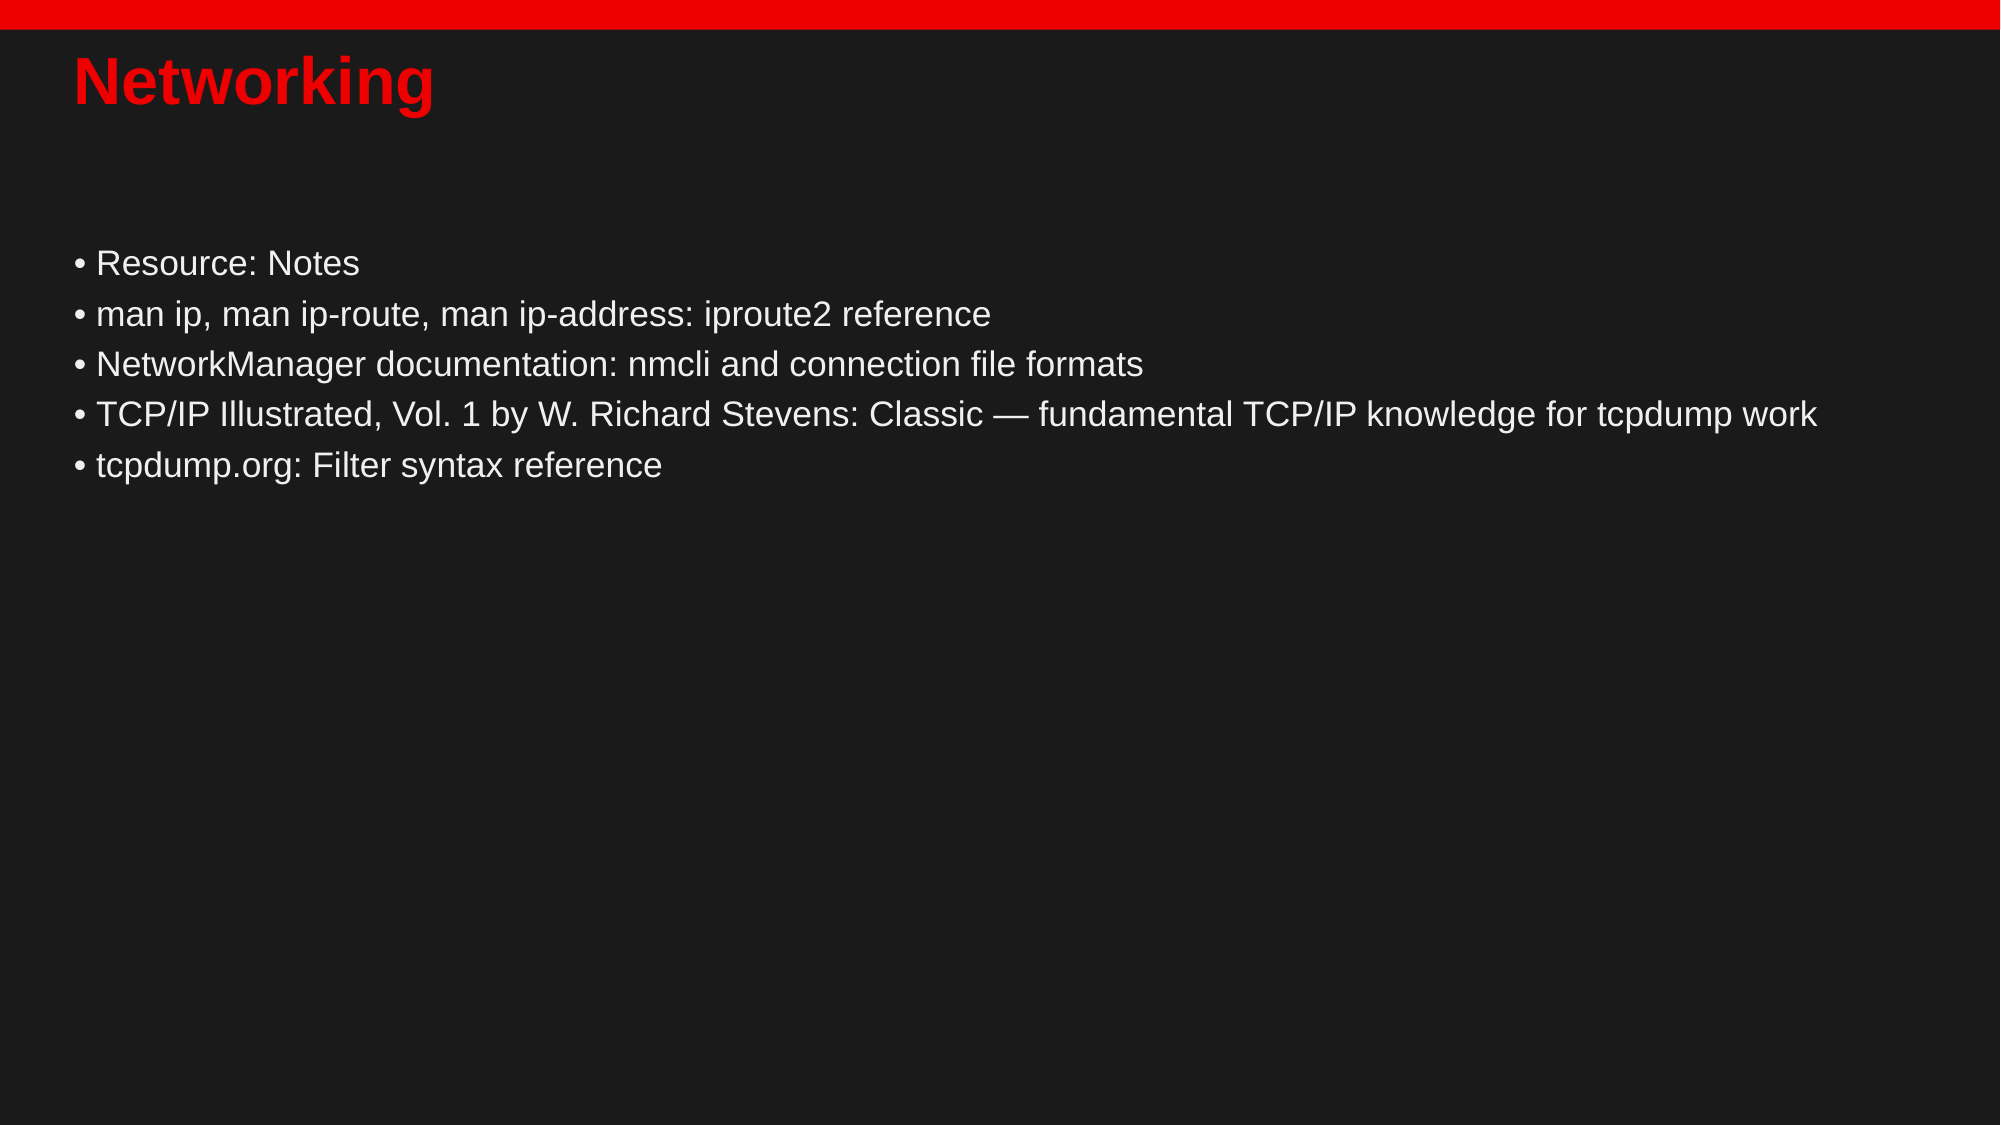

Networking
• Resource: Notes
• man ip, man ip-route, man ip-address: iproute2 reference
• NetworkManager documentation: nmcli and connection file formats
• TCP/IP Illustrated, Vol. 1 by W. Richard Stevens: Classic — fundamental TCP/IP knowledge for tcpdump work
• tcpdump.org: Filter syntax reference